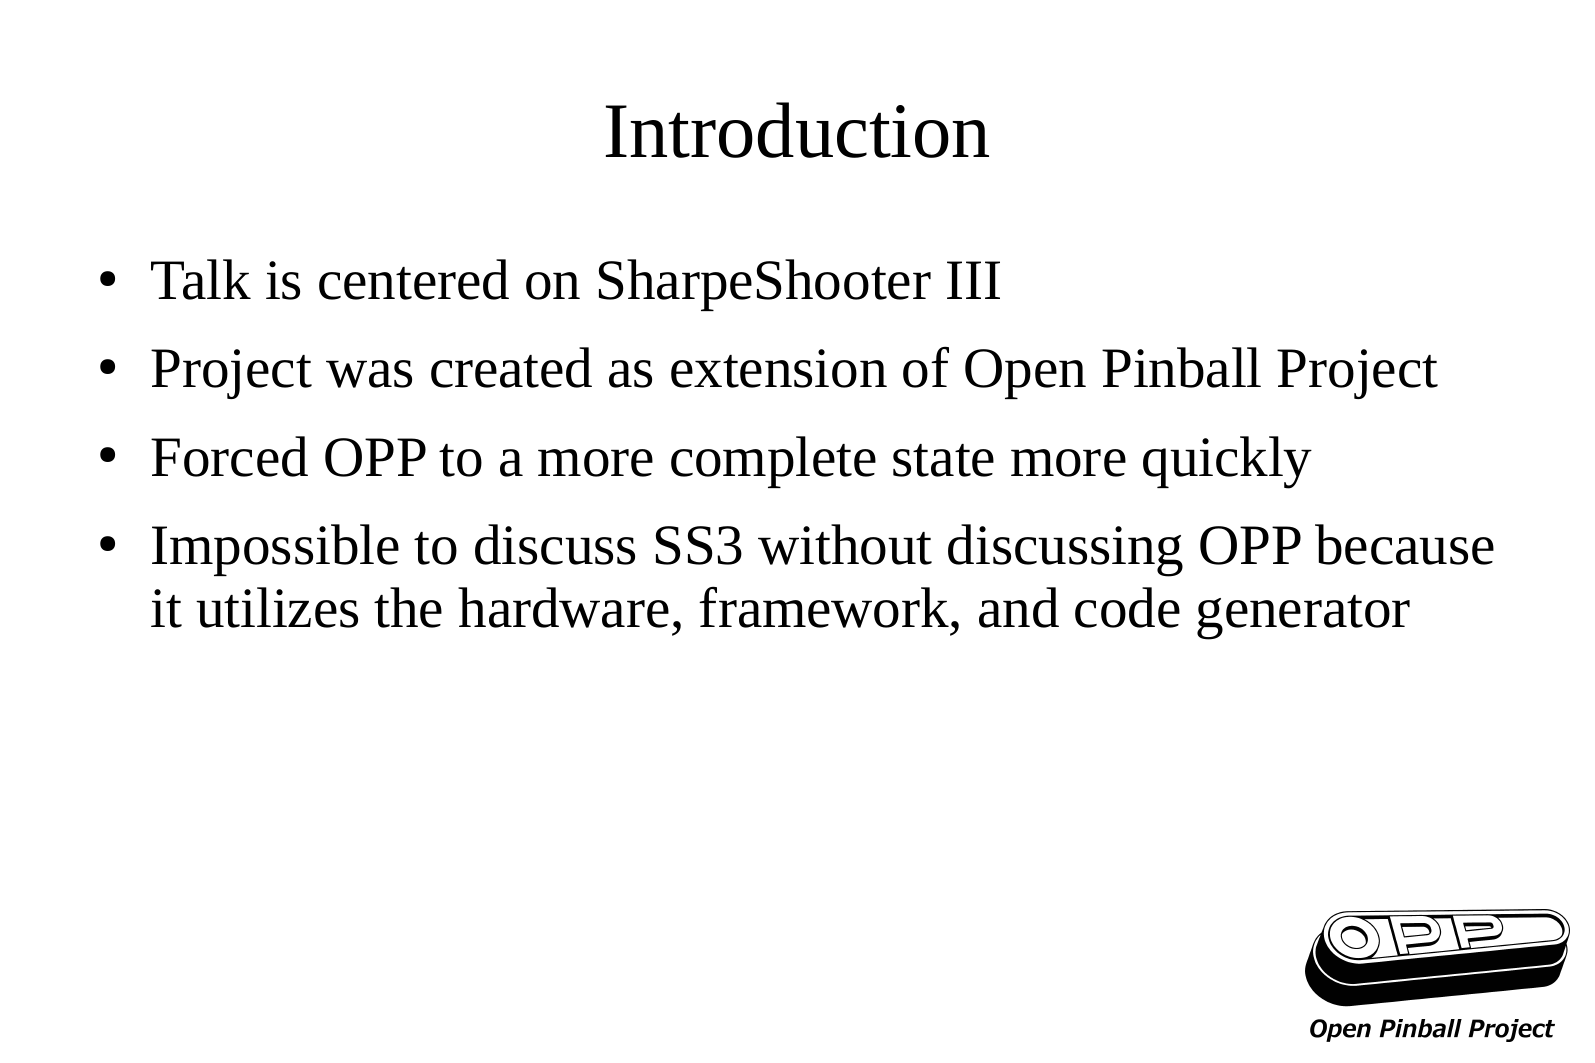

# Introduction
Talk is centered on SharpeShooter III
Project was created as extension of Open Pinball Project
Forced OPP to a more complete state more quickly
Impossible to discuss SS3 without discussing OPP because it utilizes the hardware, framework, and code generator